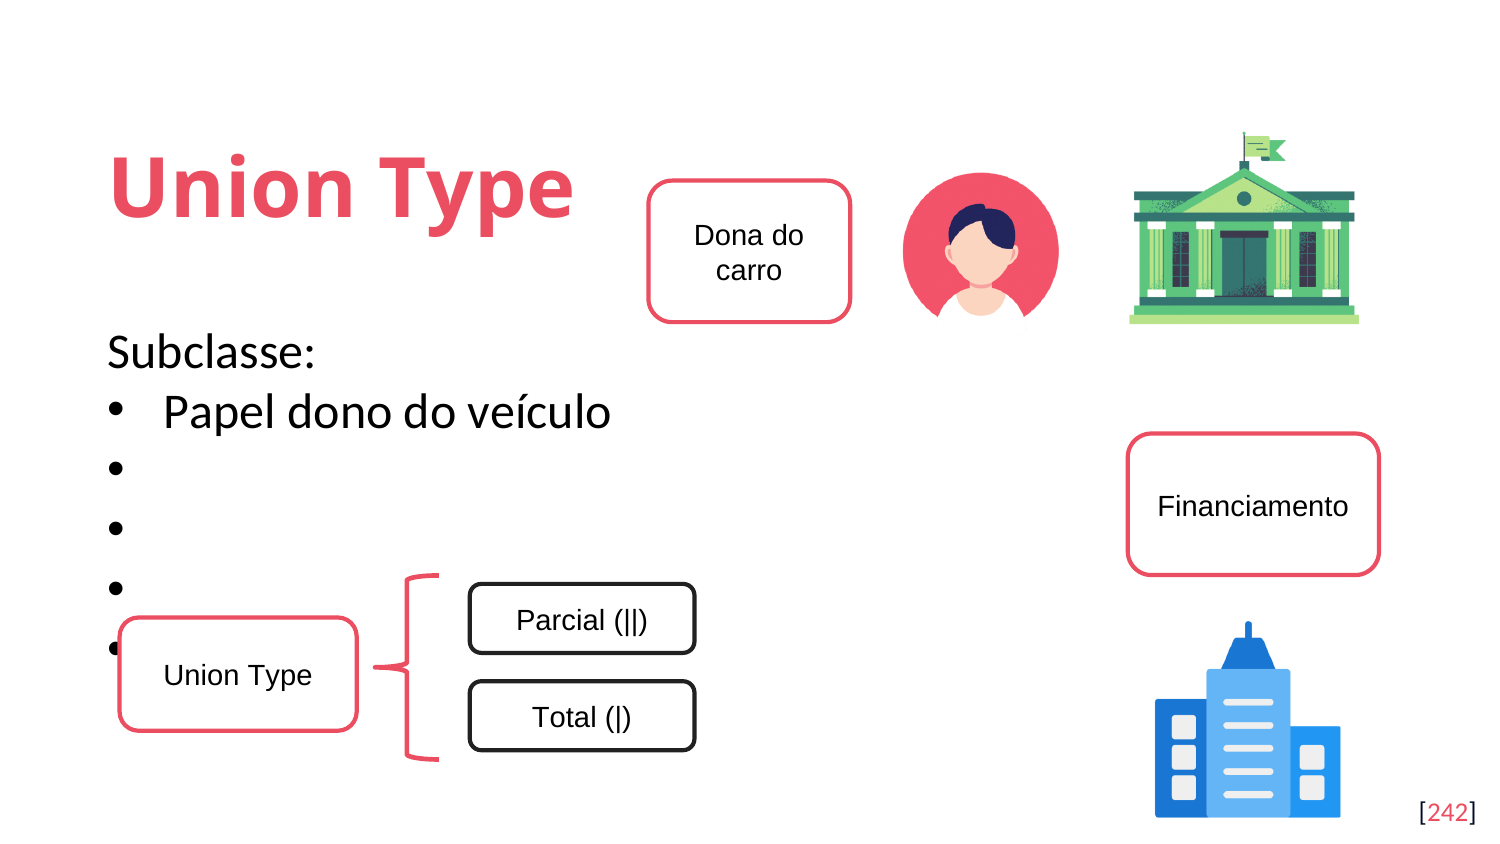

Union Type
Dona do carro
Subclasse:
Papel dono do veículo
Financiamento
Parcial (||)
Union Type
Total (|)